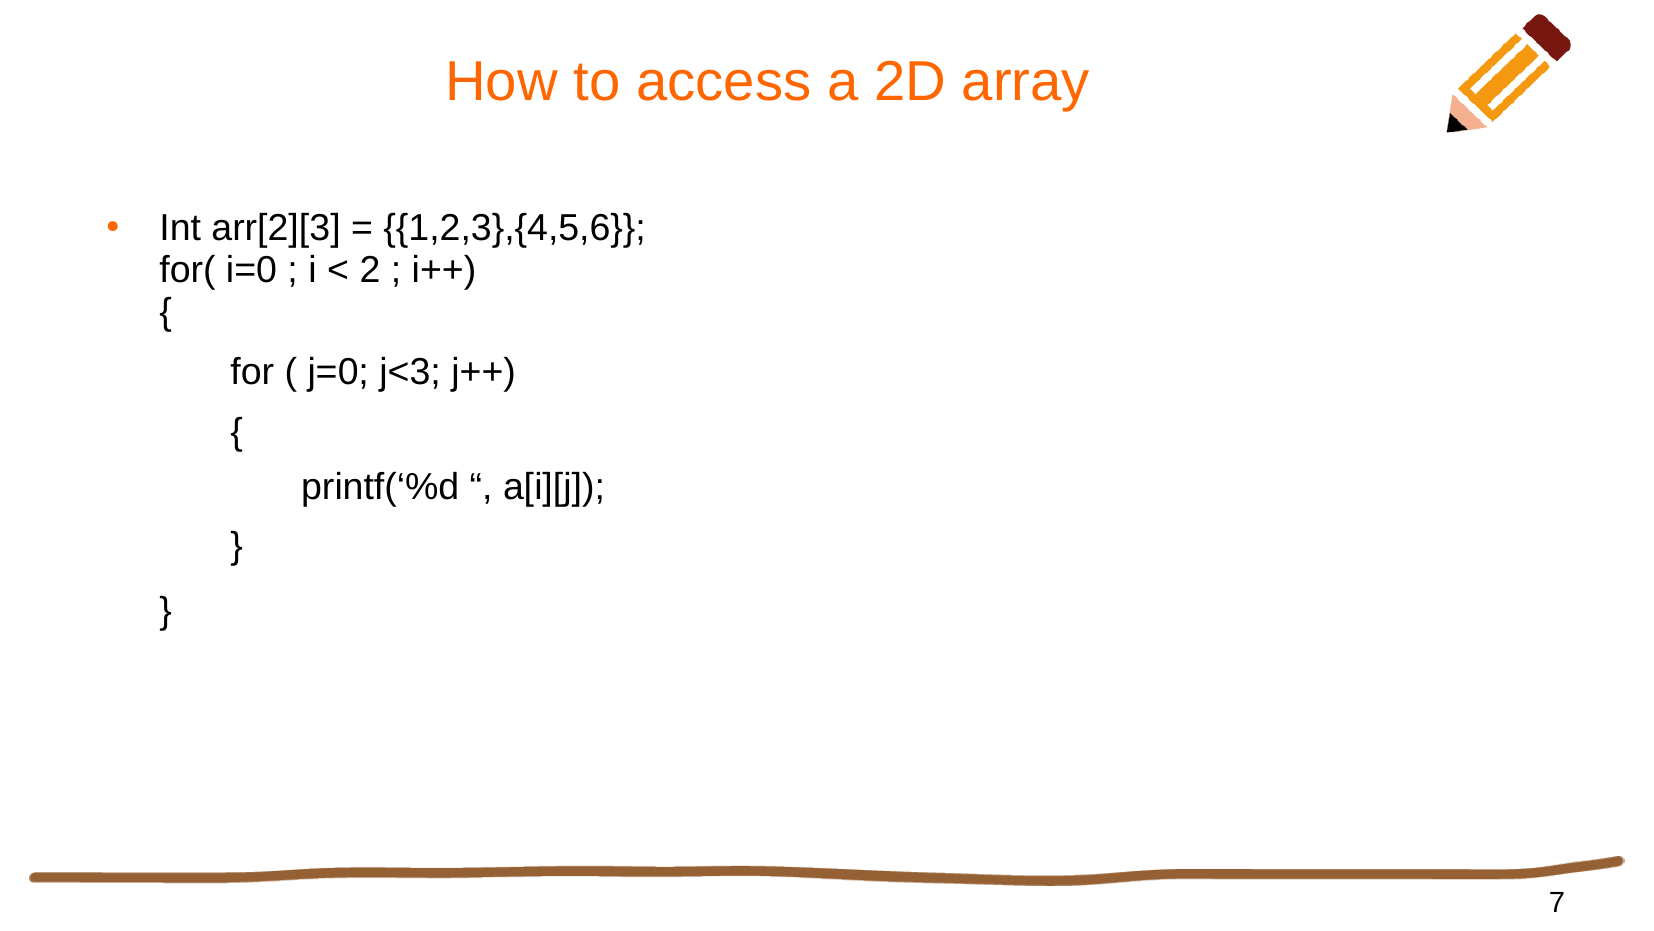

# How to access a 2D array
Int arr[2][3] = {{1,2,3},{4,5,6}};
for( i=0 ; i < 2 ; i++)
{
for ( j=0; j<3; j++)
{
printf(‘%d “, a[i][j]);
}
}
7